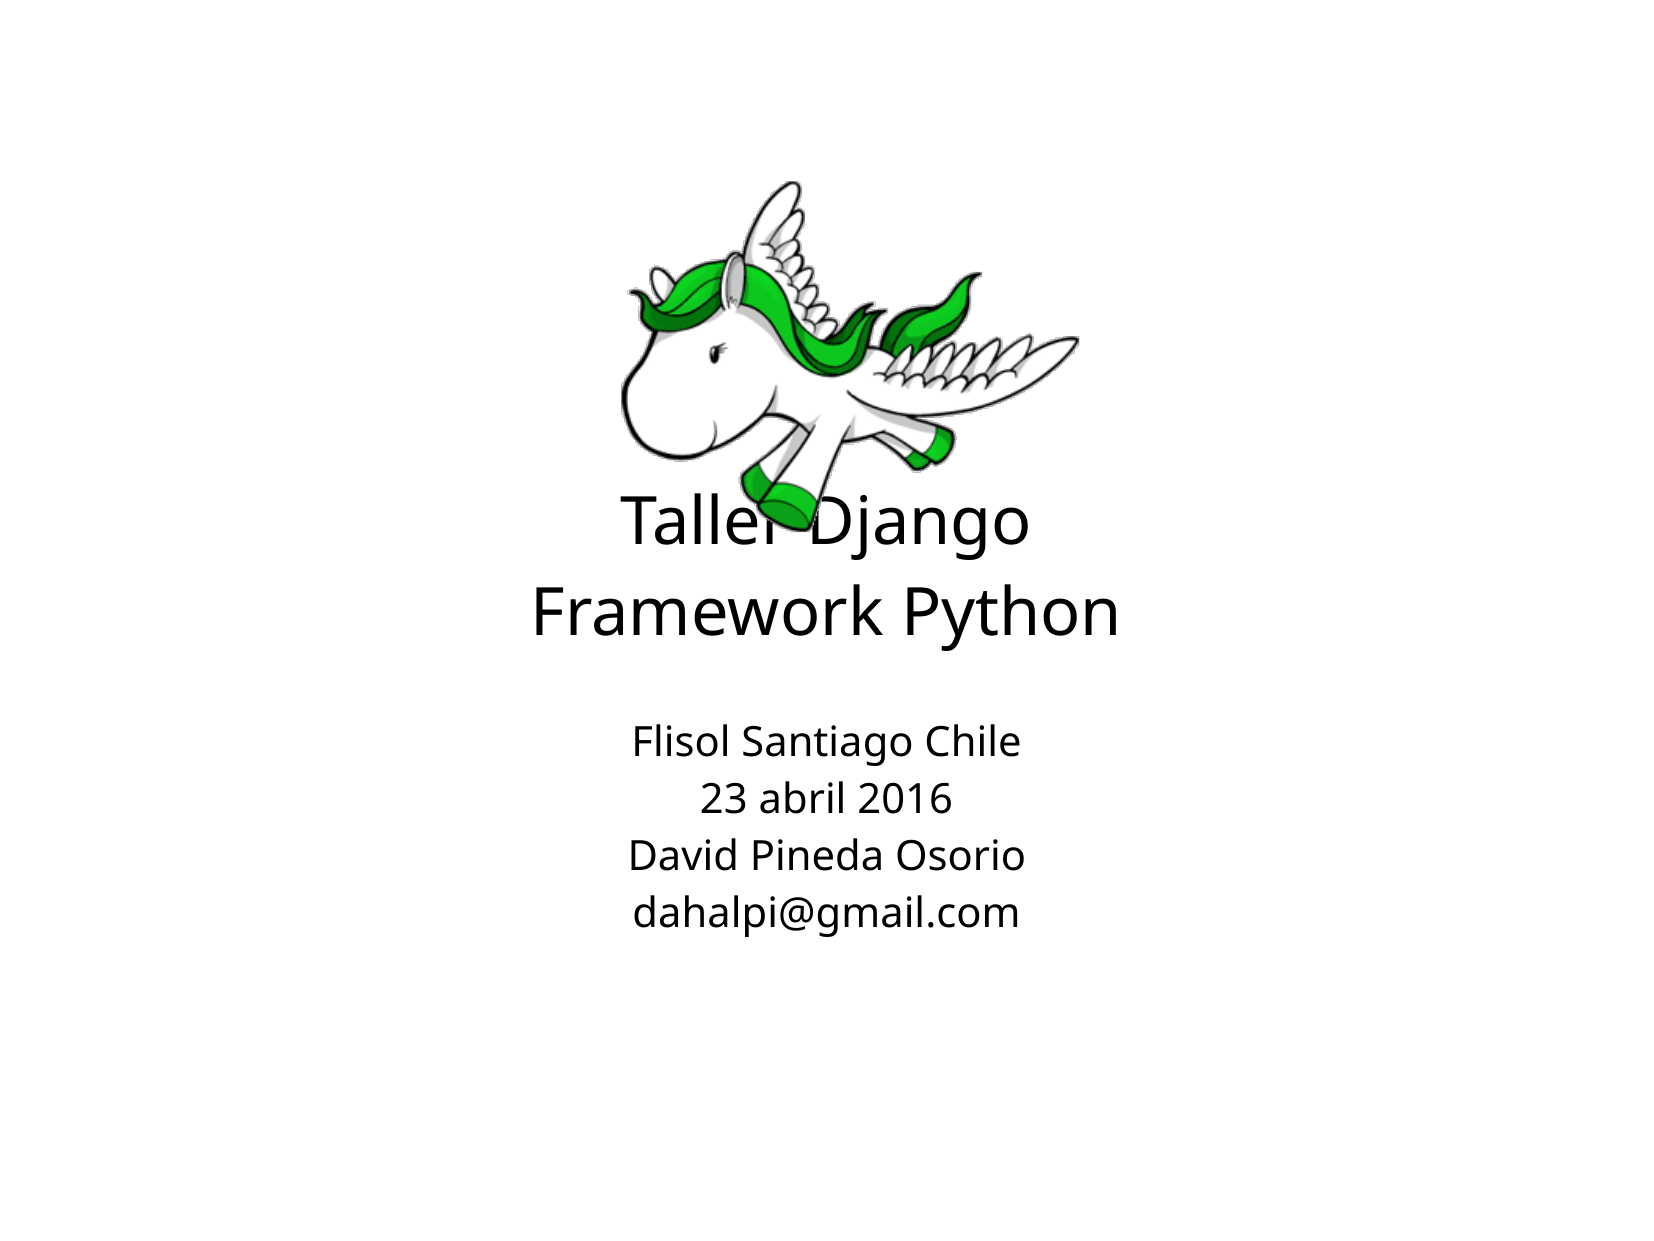

# Taller Django
Framework Python
Flisol Santiago Chile
23 abril 2016
David Pineda Osorio
dahalpi@gmail.com